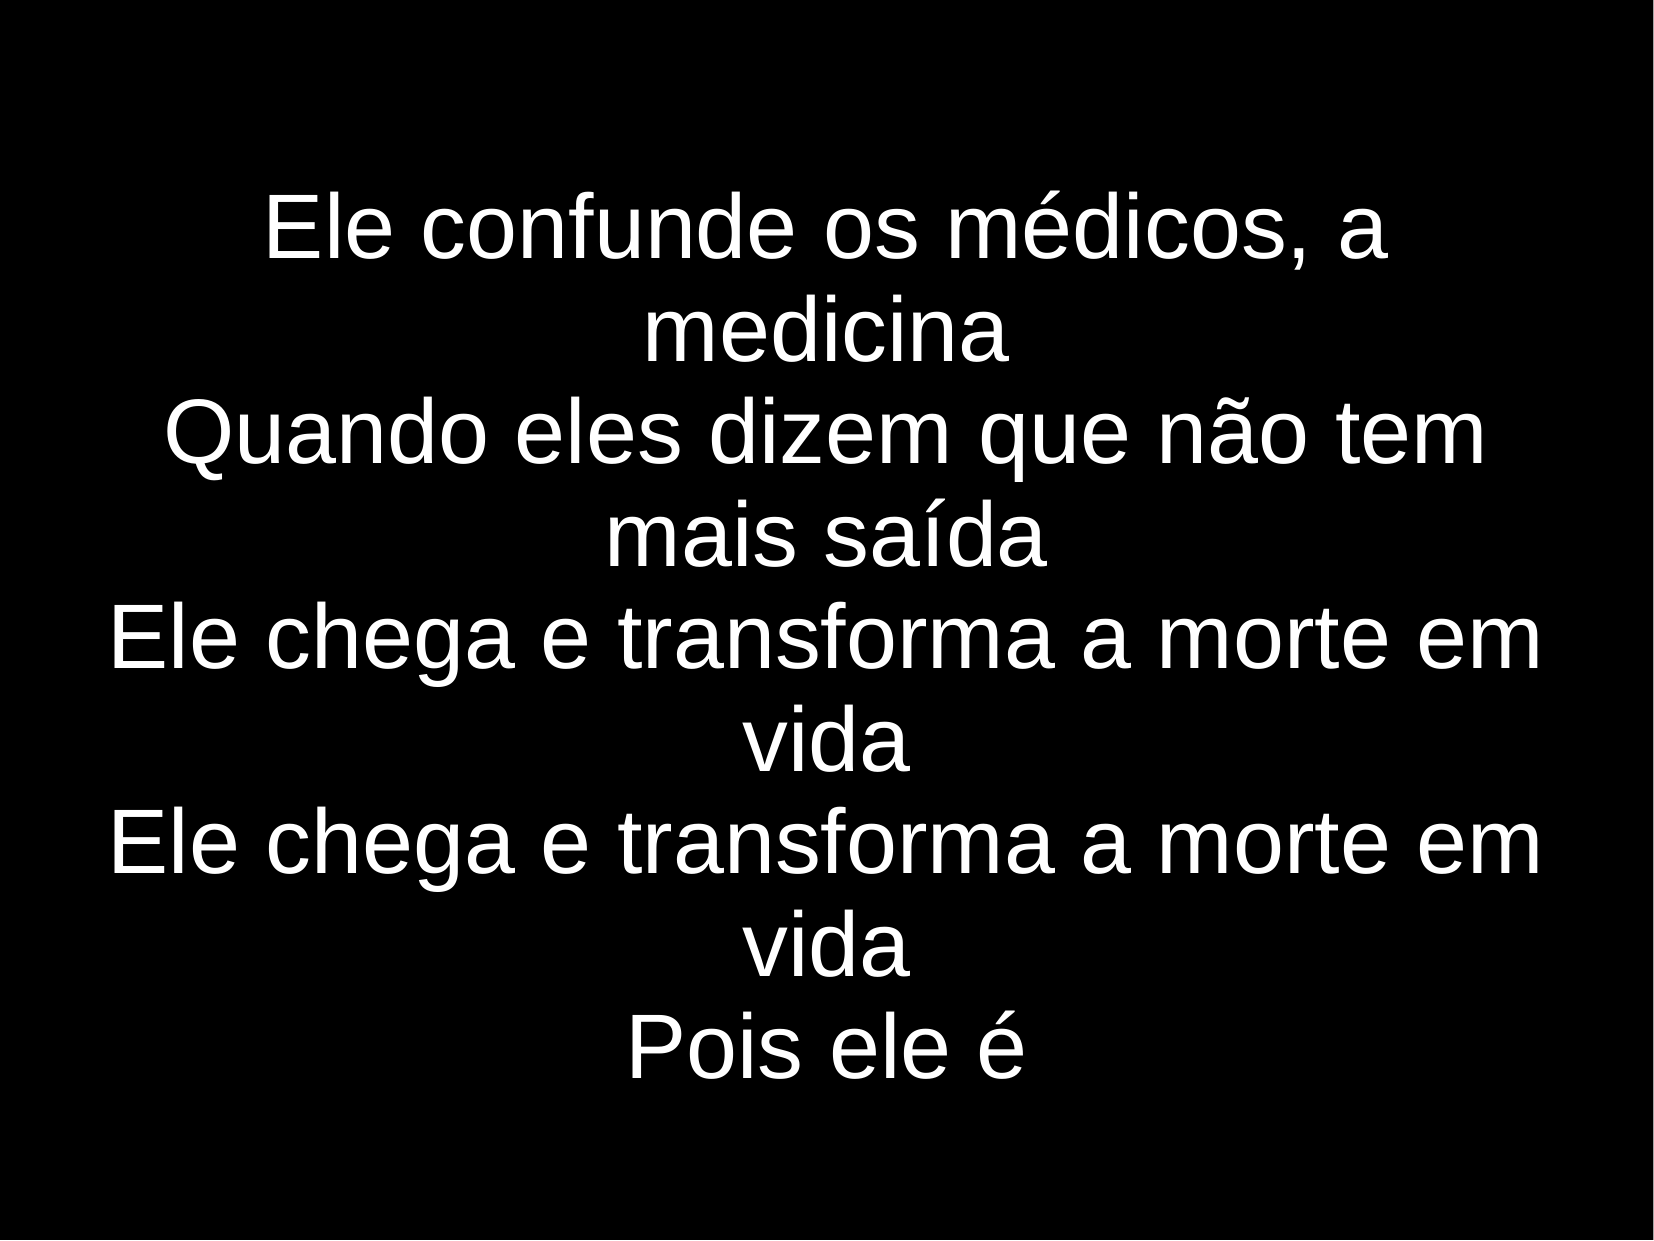

# Ele confunde os médicos, a medicina
Quando eles dizem que não tem mais saída
Ele chega e transforma a morte em vida
Ele chega e transforma a morte em vida
Pois ele é